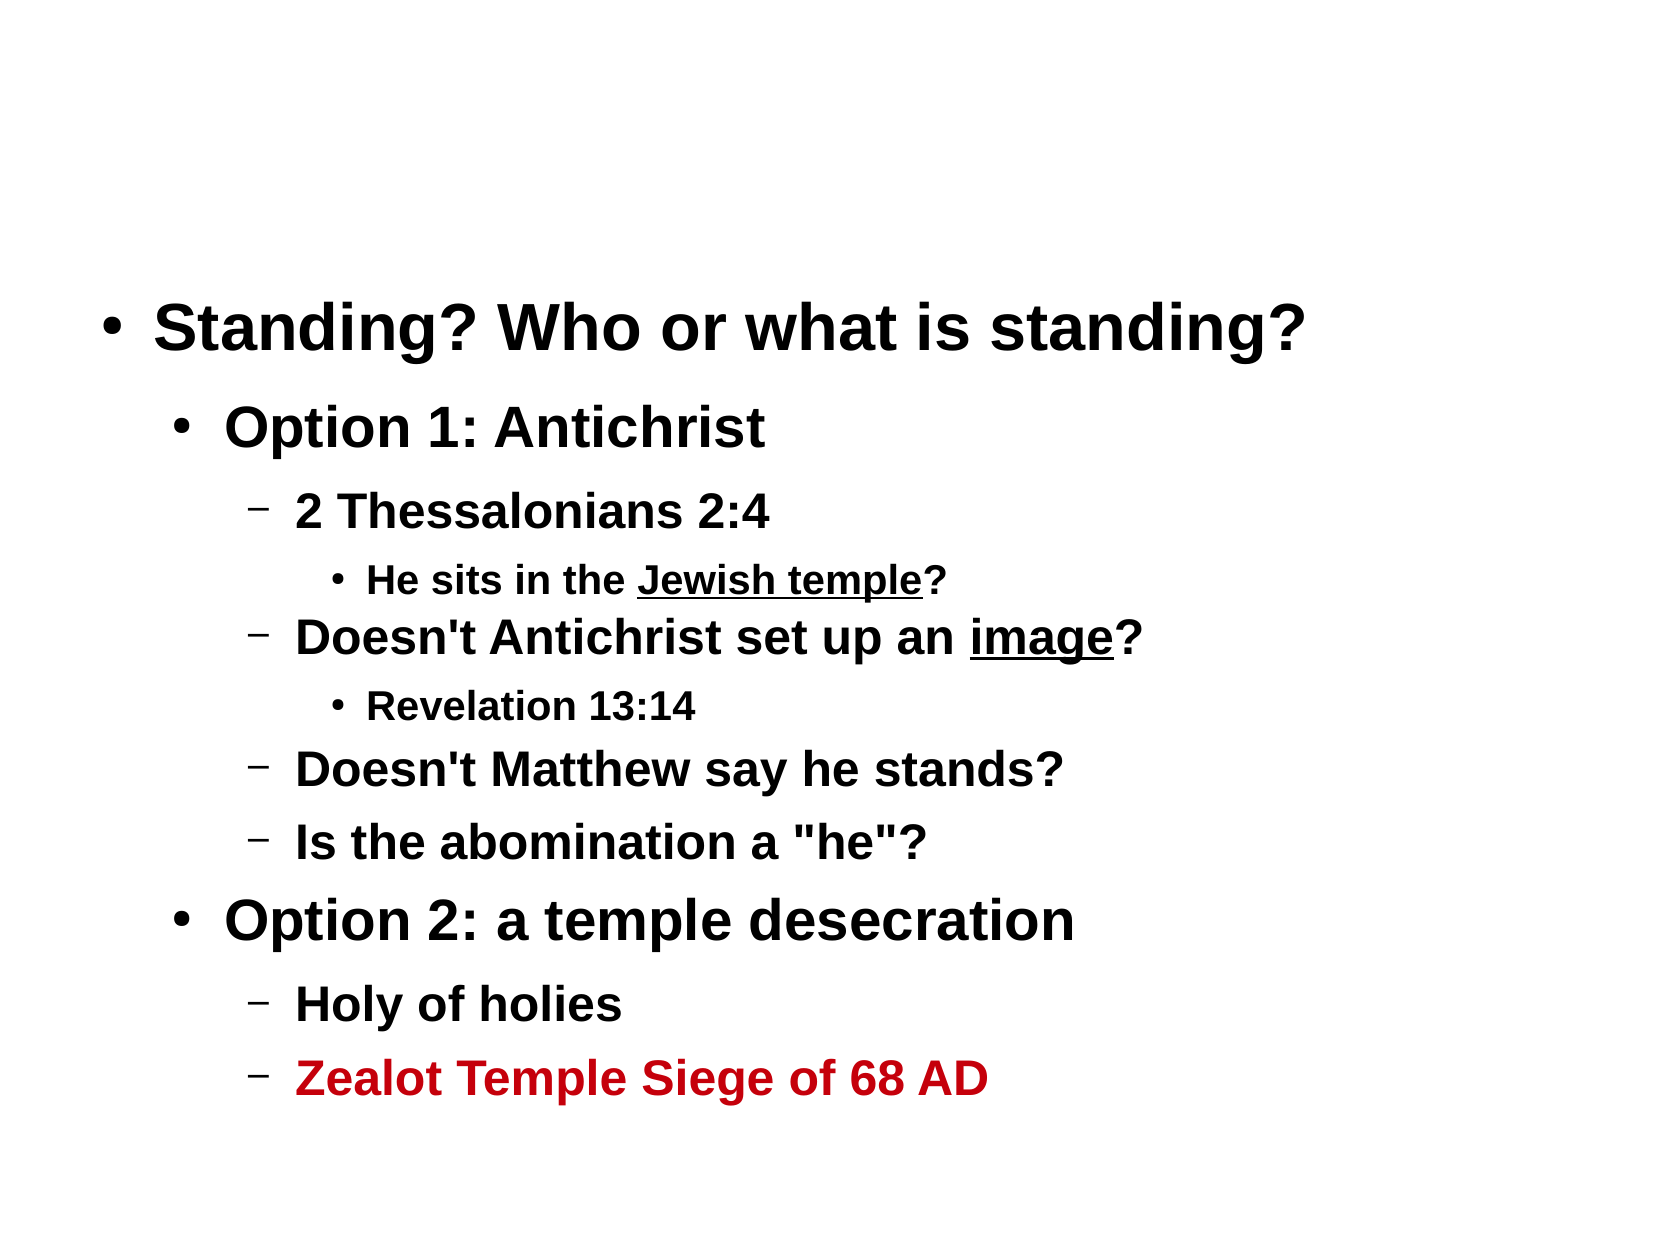

#
Standing? Who or what is standing?
Option 1: Antichrist
2 Thessalonians 2:4
He sits in the Jewish temple?
Doesn't Antichrist set up an image?
Revelation 13:14
Doesn't Matthew say he stands?
Is the abomination a "he"?
Option 2: a temple desecration
Holy of holies
Zealot Temple Siege of 68 AD